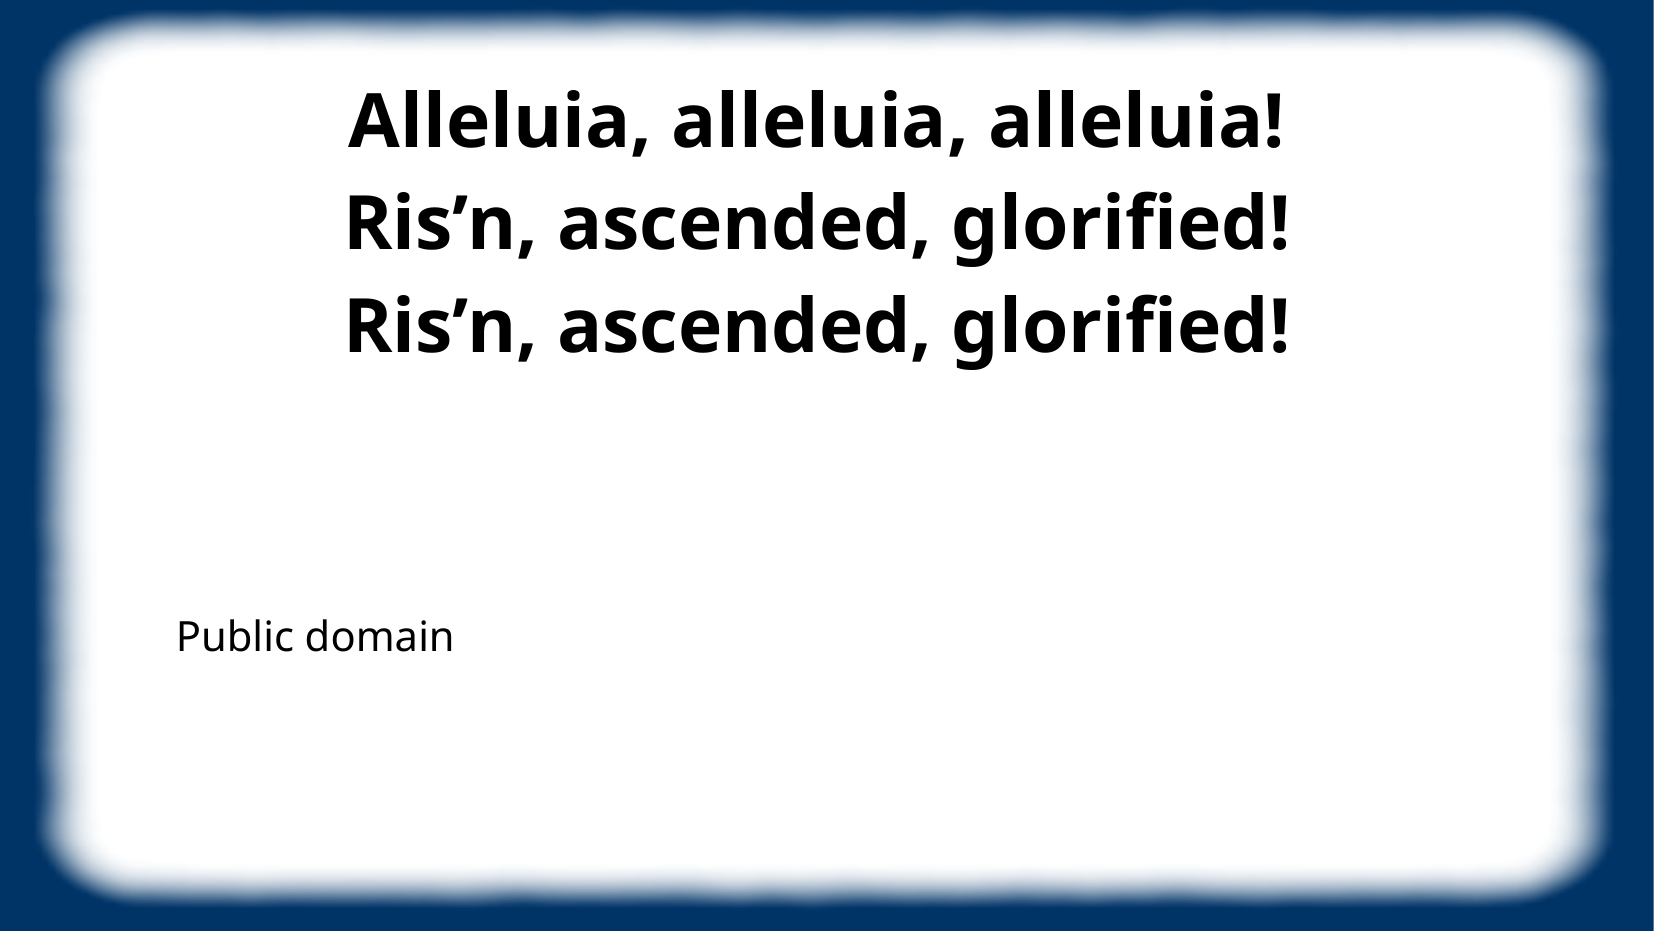

Alleluia, alleluia, alleluia!
Ris’n, ascended, glorified!
Ris’n, ascended, glorified!
 Public domain